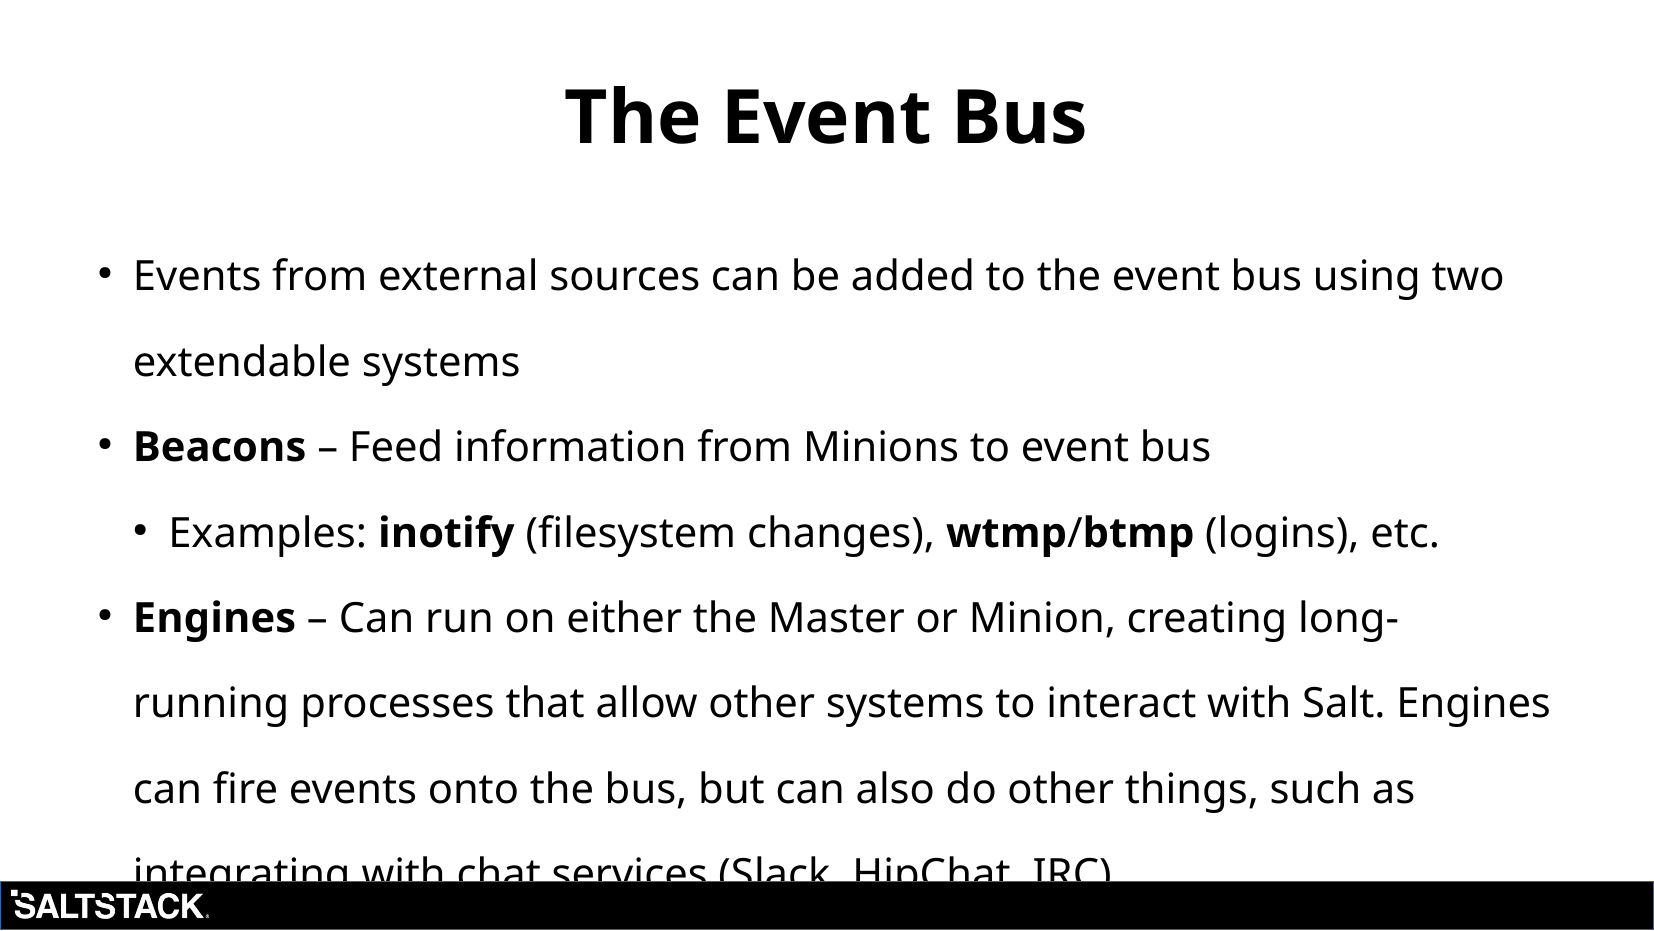

# The Event Bus
Events from external sources can be added to the event bus using two extendable systems
Beacons – Feed information from Minions to event bus
Examples: inotify (filesystem changes), wtmp/btmp (logins), etc.
Engines – Can run on either the Master or Minion, creating long-running processes that allow other systems to interact with Salt. Engines can fire events onto the bus, but can also do other things, such as integrating with chat services (Slack, HipChat, IRC).